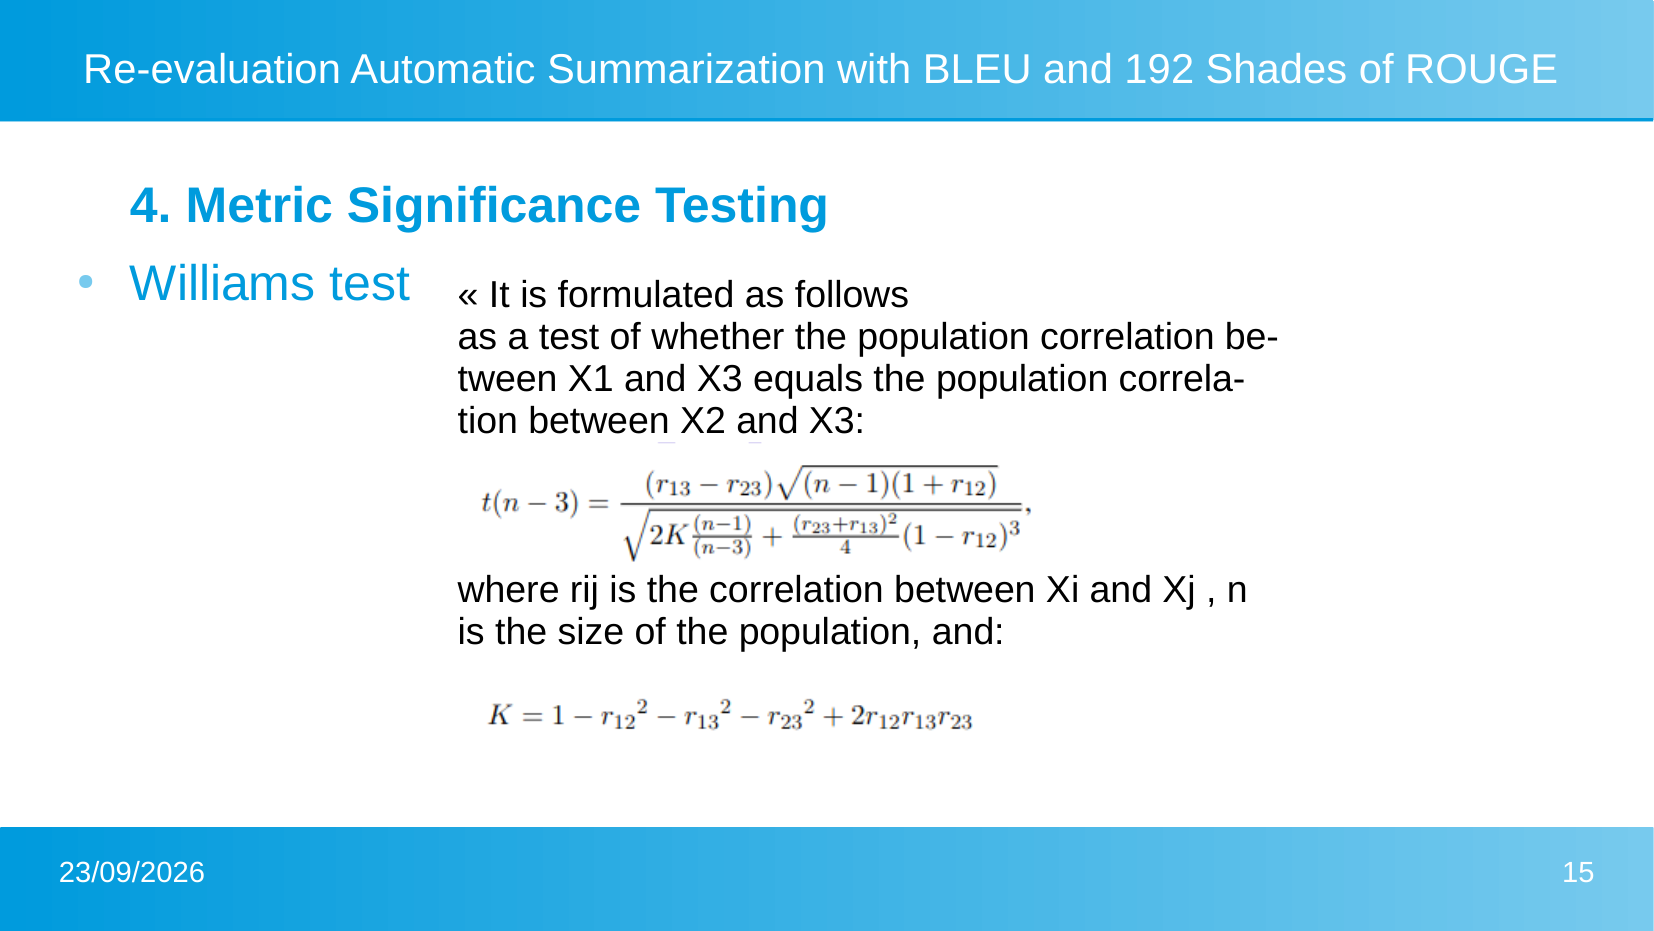

# Re-evaluation Automatic Summarization with BLEU and 192 Shades of ROUGE
4. Metric Significance Testing
Williams test
« It is formulated as follows
as a test of whether the population correlation be-
tween X1 and X3 equals the population correla-
tion between X2 and X3:
where rij is the correlation between Xi and Xj , n
is the size of the population, and:
15